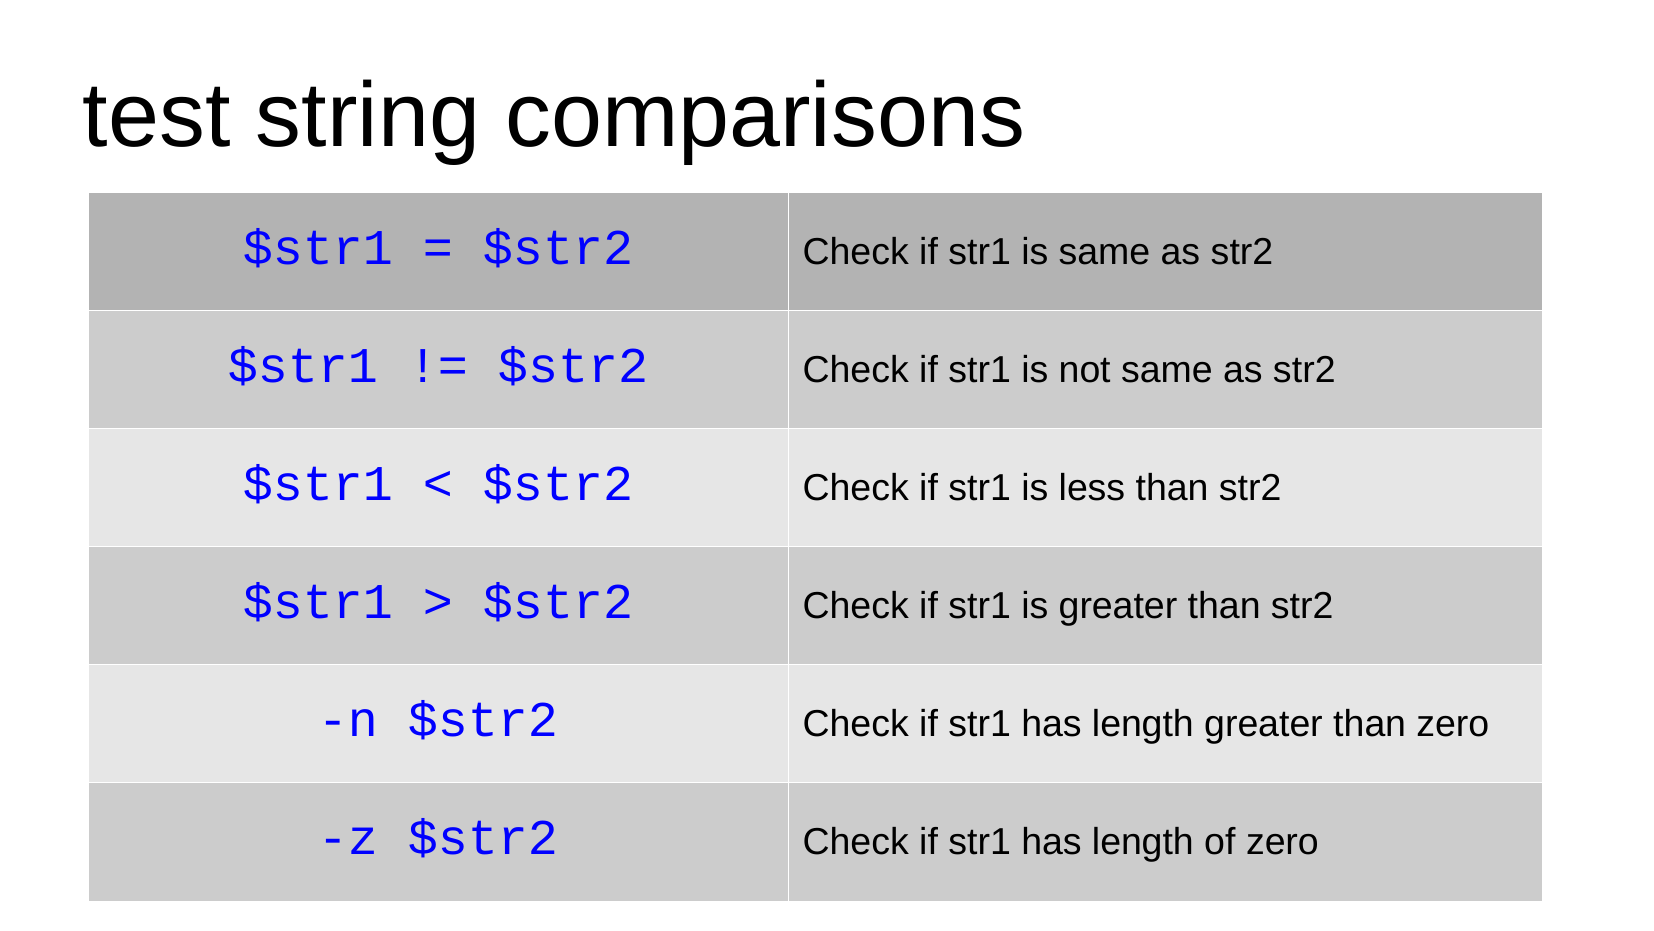

# test string comparisons
| $str1 = $str2 | Check if str1 is same as str2 |
| --- | --- |
| $str1 != $str2 | Check if str1 is not same as str2 |
| $str1 < $str2 | Check if str1 is less than str2 |
| $str1 > $str2 | Check if str1 is greater than str2 |
| -n $str2 | Check if str1 has length greater than zero |
| -z $str2 | Check if str1 has length of zero |